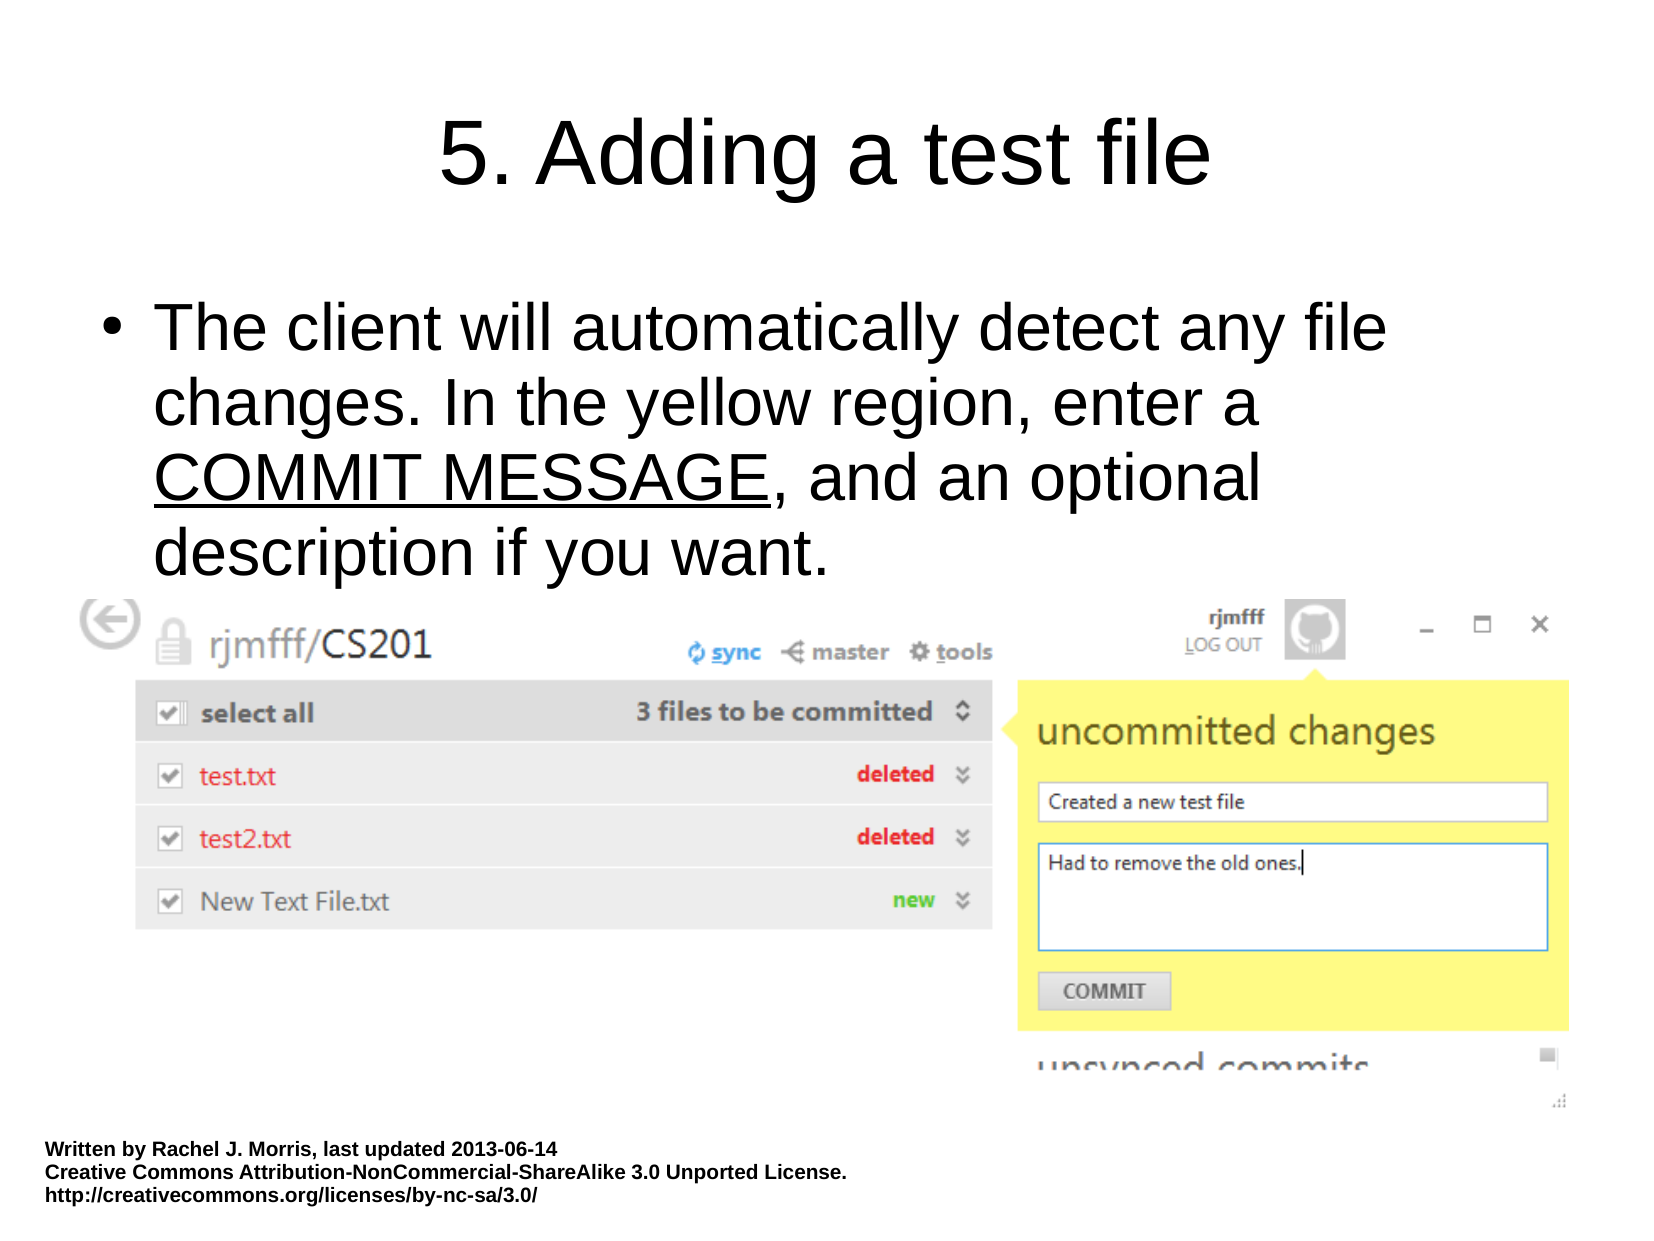

# 5. Adding a test file
The client will automatically detect any file changes. In the yellow region, enter a COMMIT MESSAGE, and an optional description if you want.